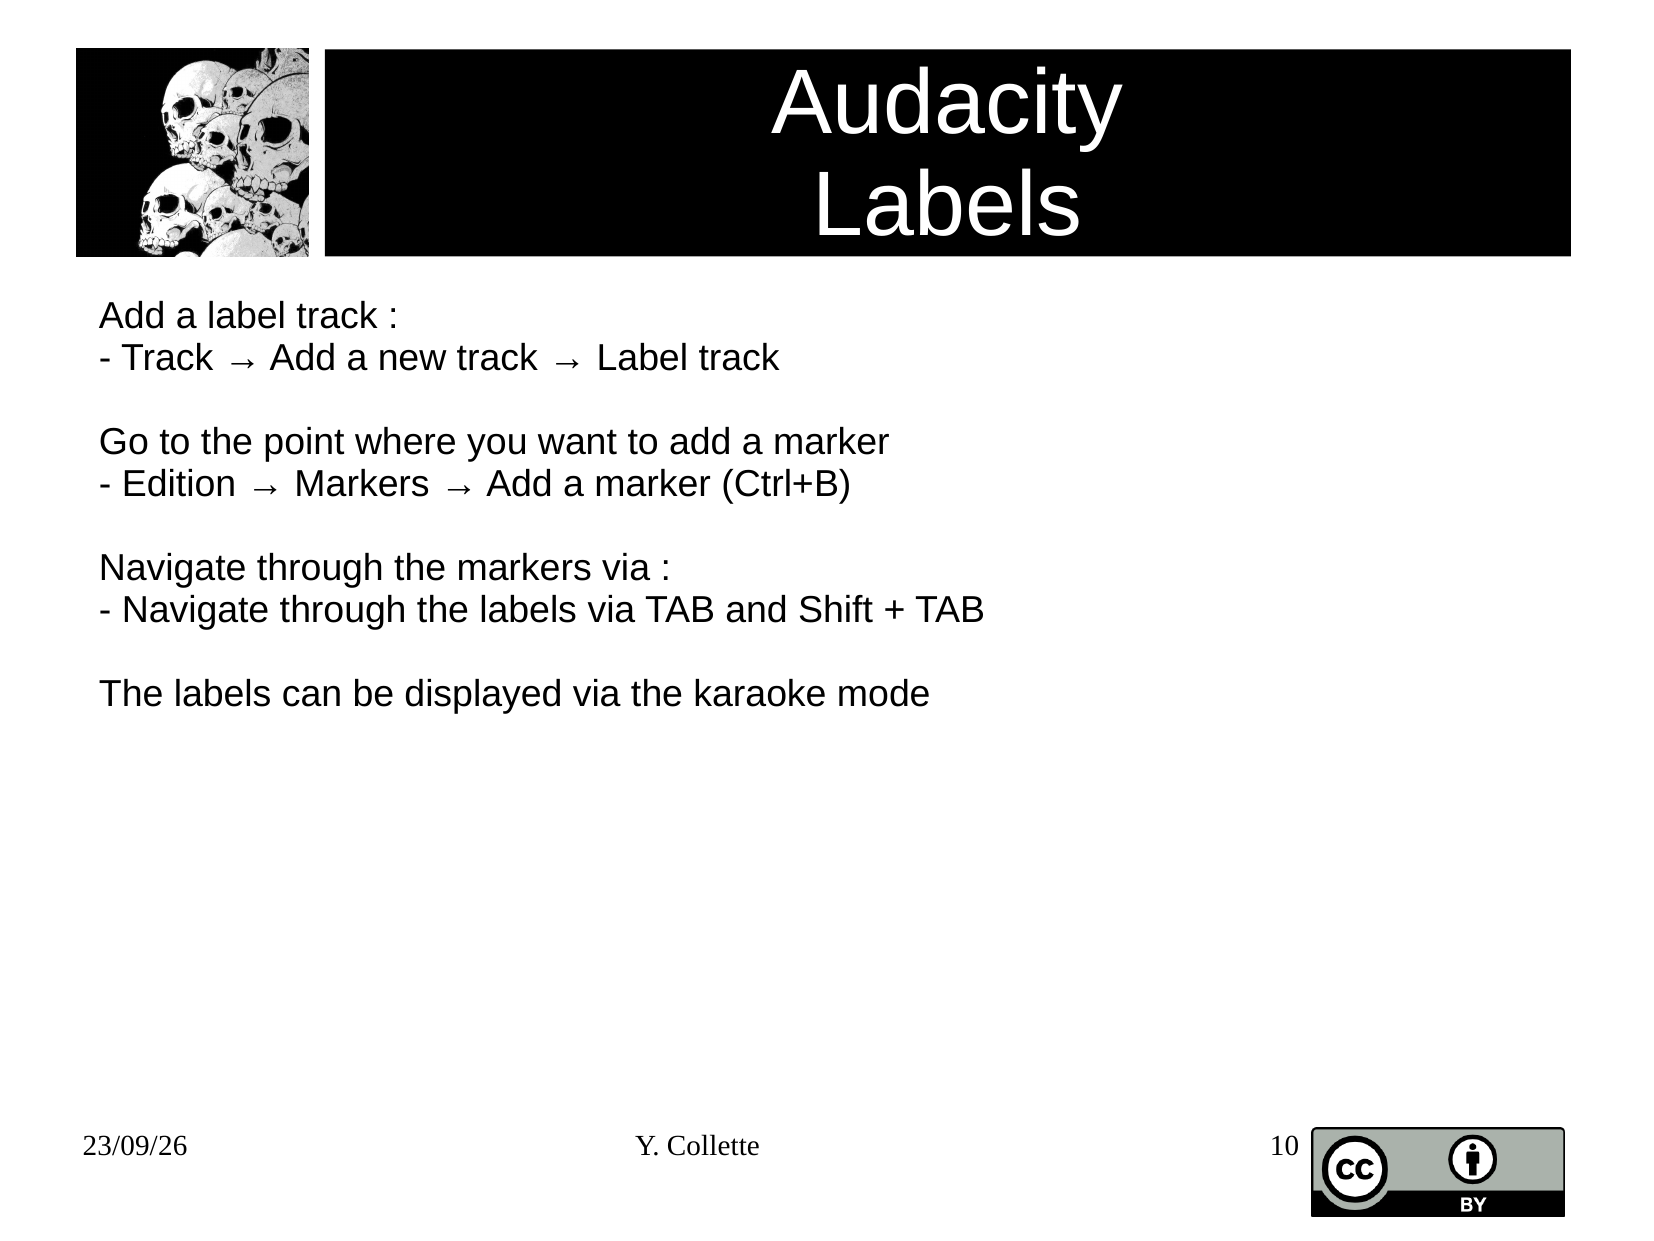

# Audacity Labels
Add a label track :
- Track → Add a new track → Label track
Go to the point where you want to add a marker
- Edition → Markers → Add a marker (Ctrl+B)
Navigate through the markers via :
- Navigate through the labels via TAB and Shift + TAB
The labels can be displayed via the karaoke mode
Y. Collette
10